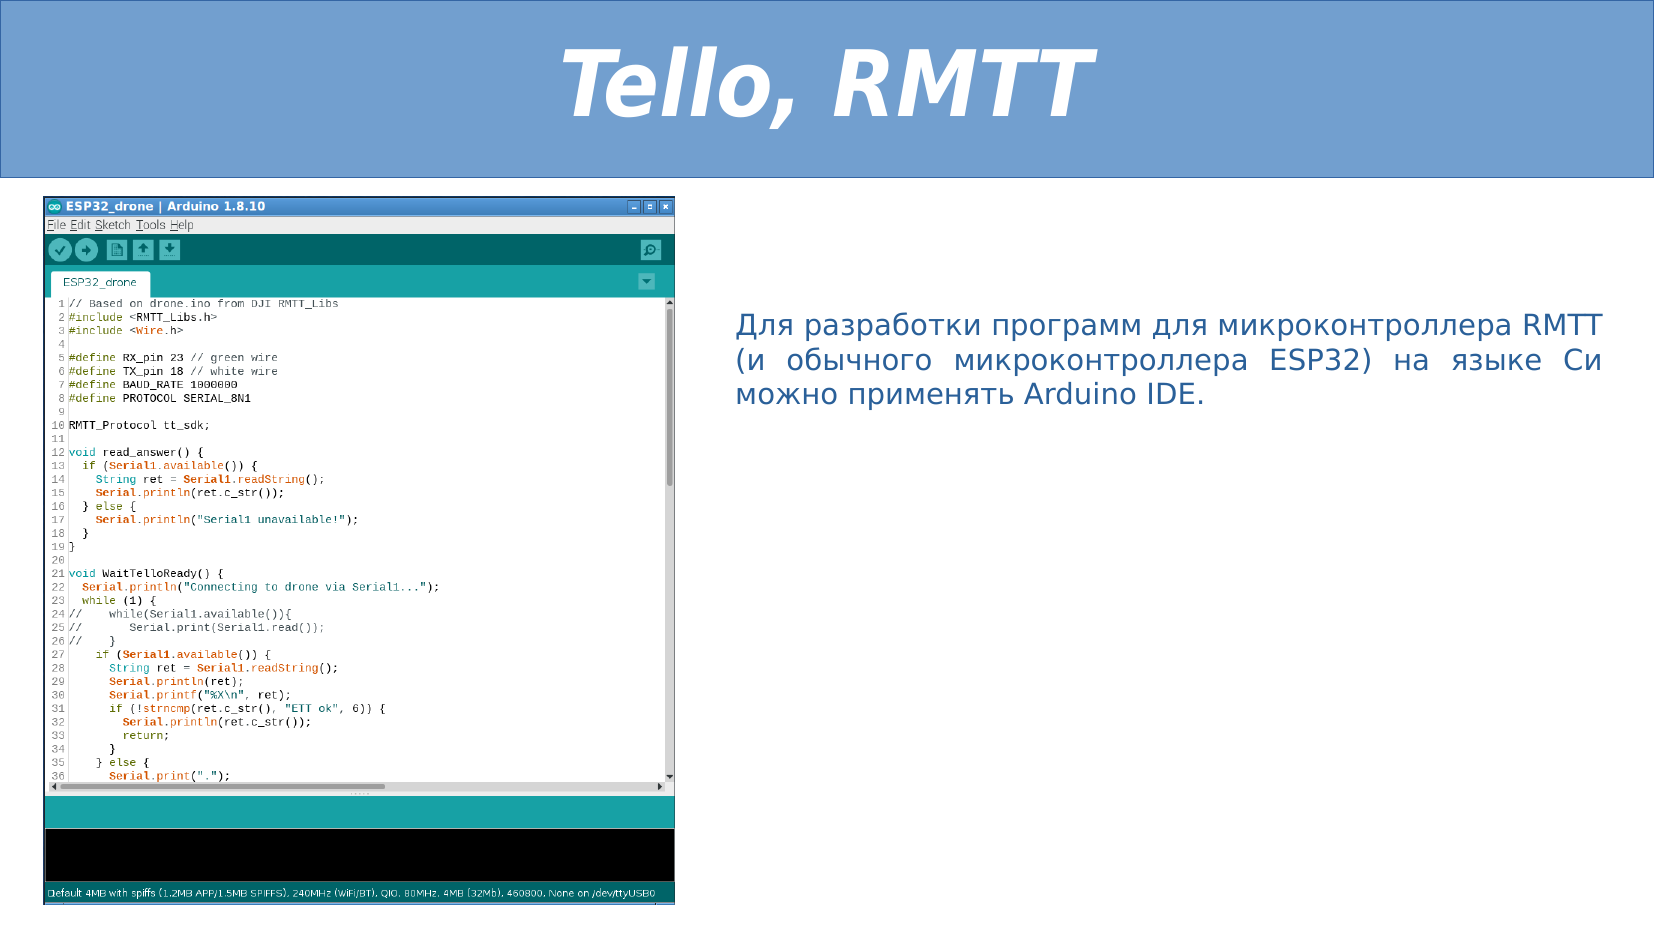

Tello, RMTT
Для разработки программ для микроконтроллера RMTT (и обычного микроконтроллера ESP32) на языке Си можно применять Arduino IDE.